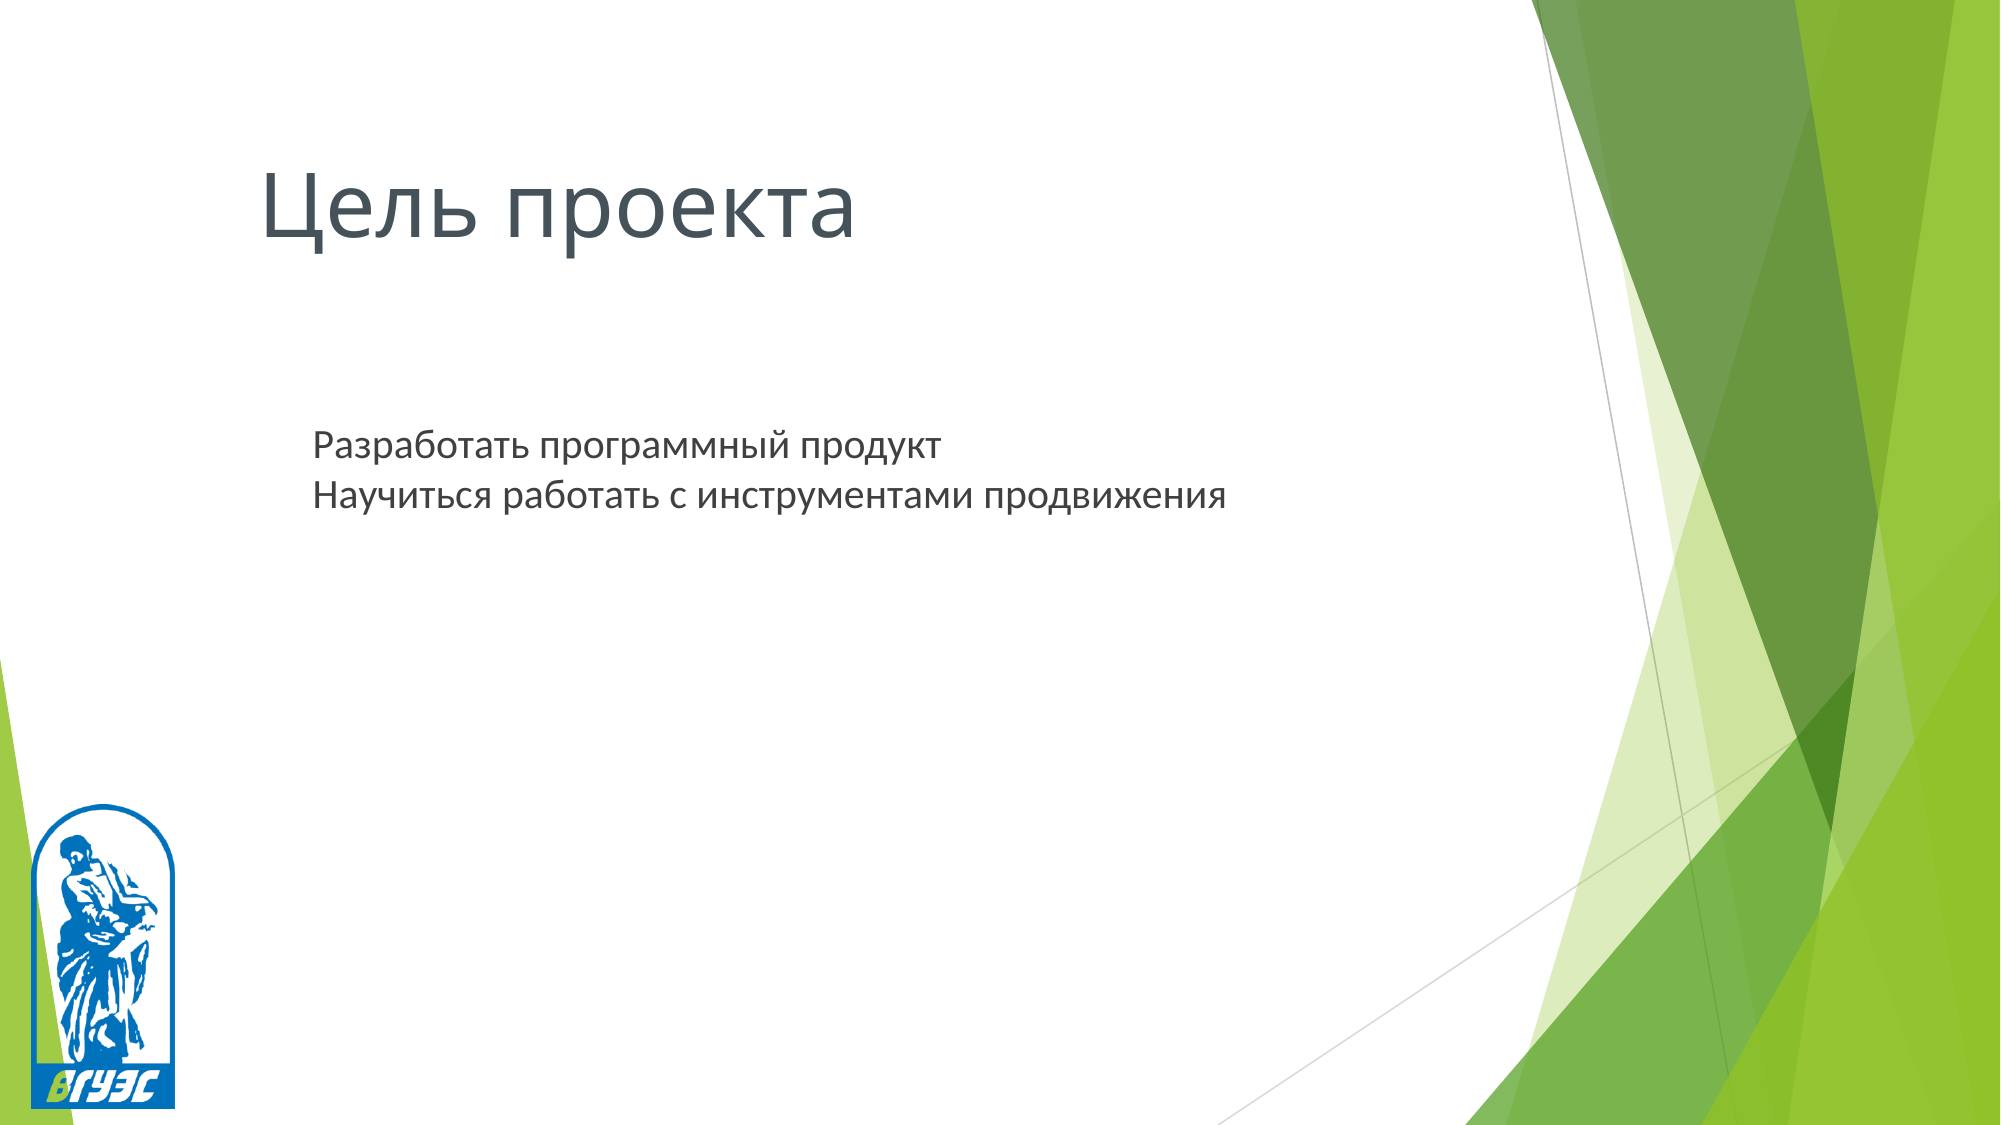

Цель проекта
Разработать программный продукт
Научиться работать с инструментами продвижения